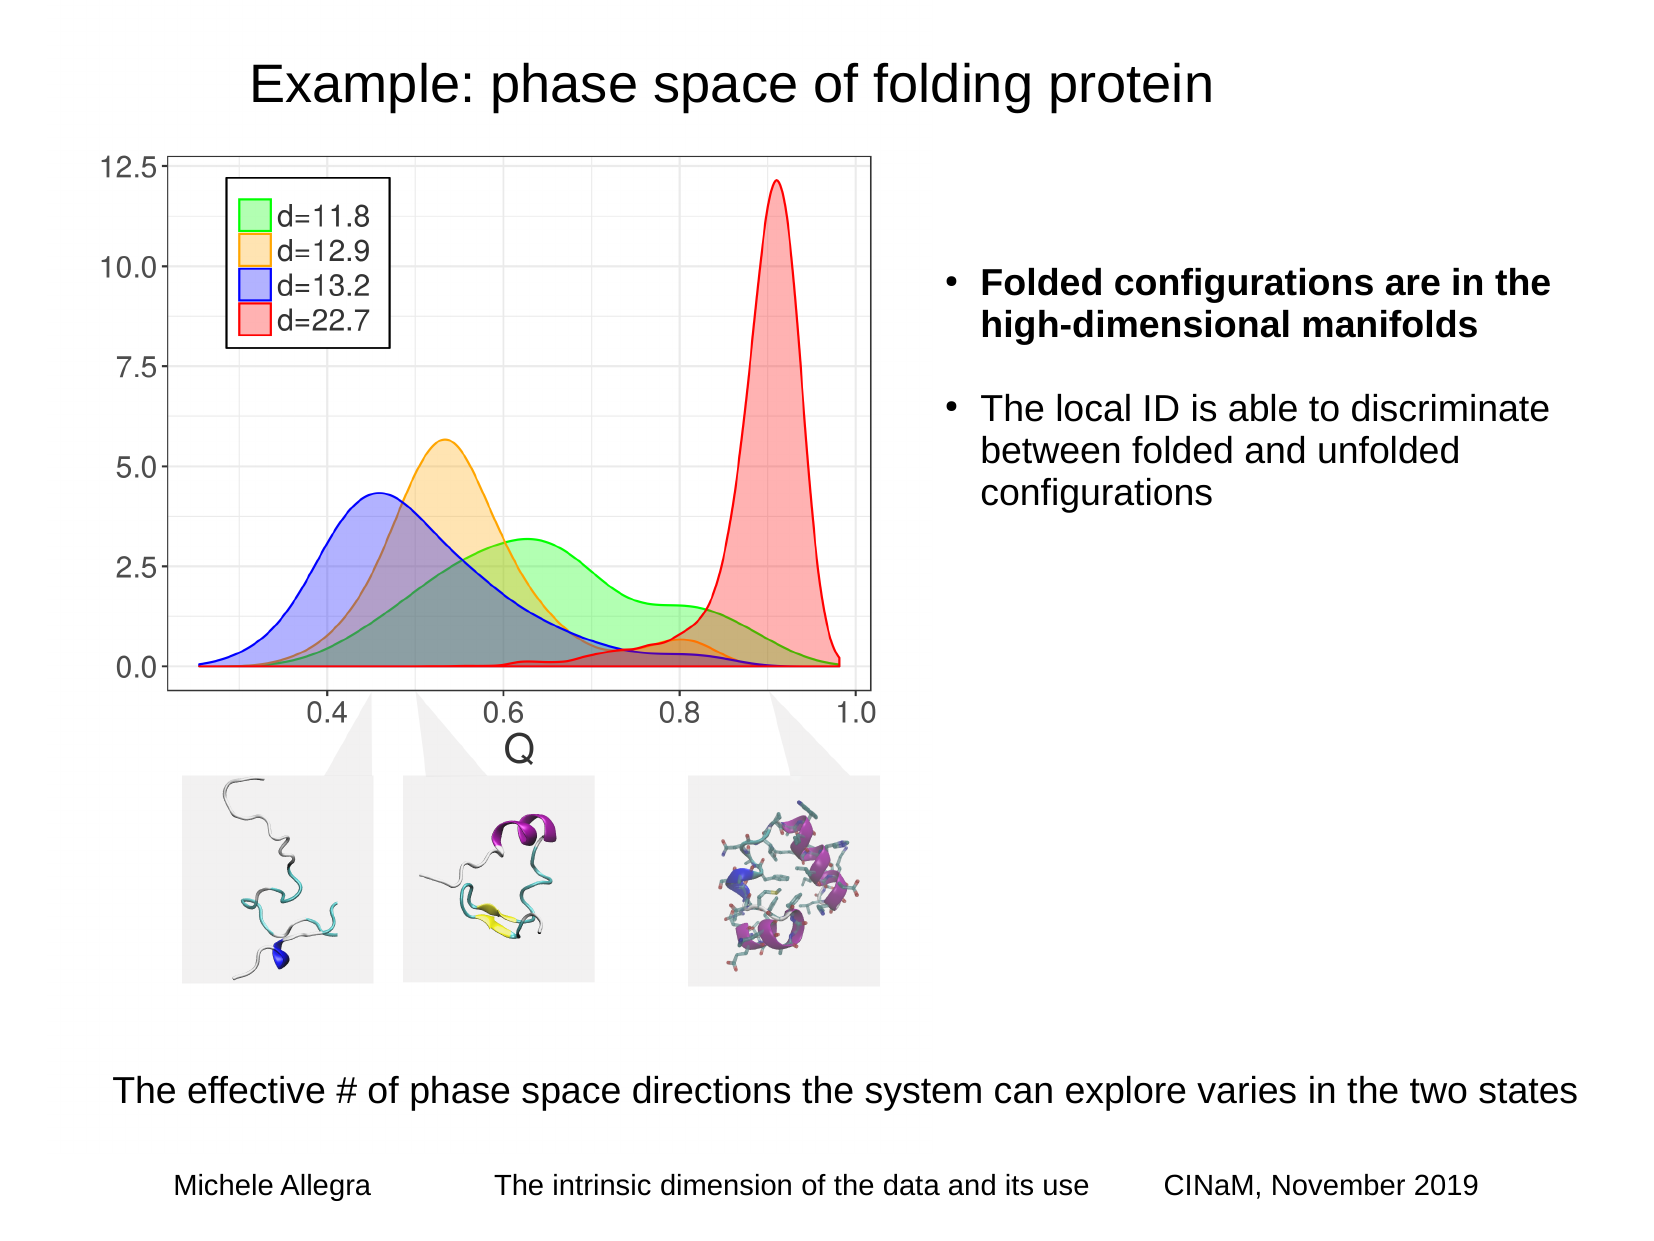

# Example: phase space of folding protein
Folded configurations are in the high-dimensional manifolds
The local ID is able to discriminate between folded and unfolded configurations
The effective # of phase space directions the system can explore varies in the two states
Michele Allegra The intrinsic dimension of the data and its use CINaM, November 2019